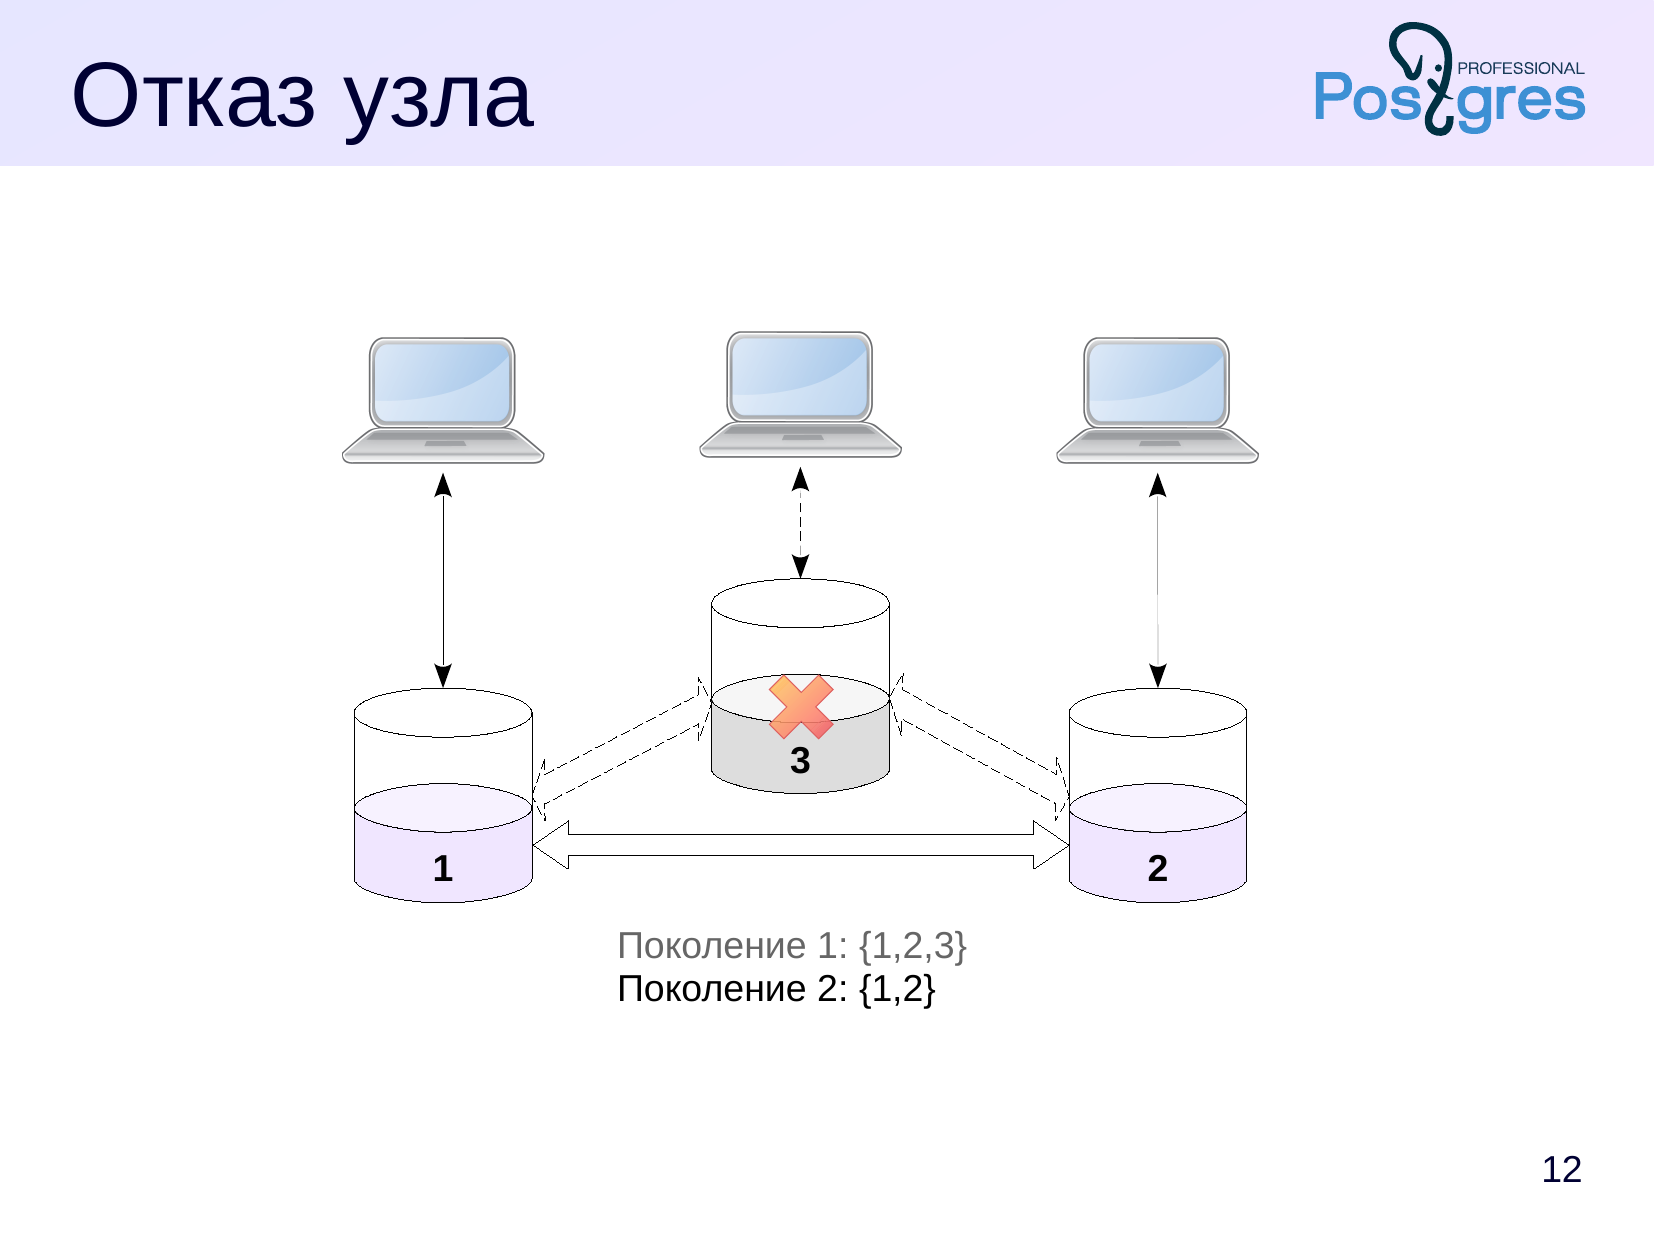

# Отказ узла
3
1
2
Поколение 1: {1,2,3}
Поколение 2: {1,2}